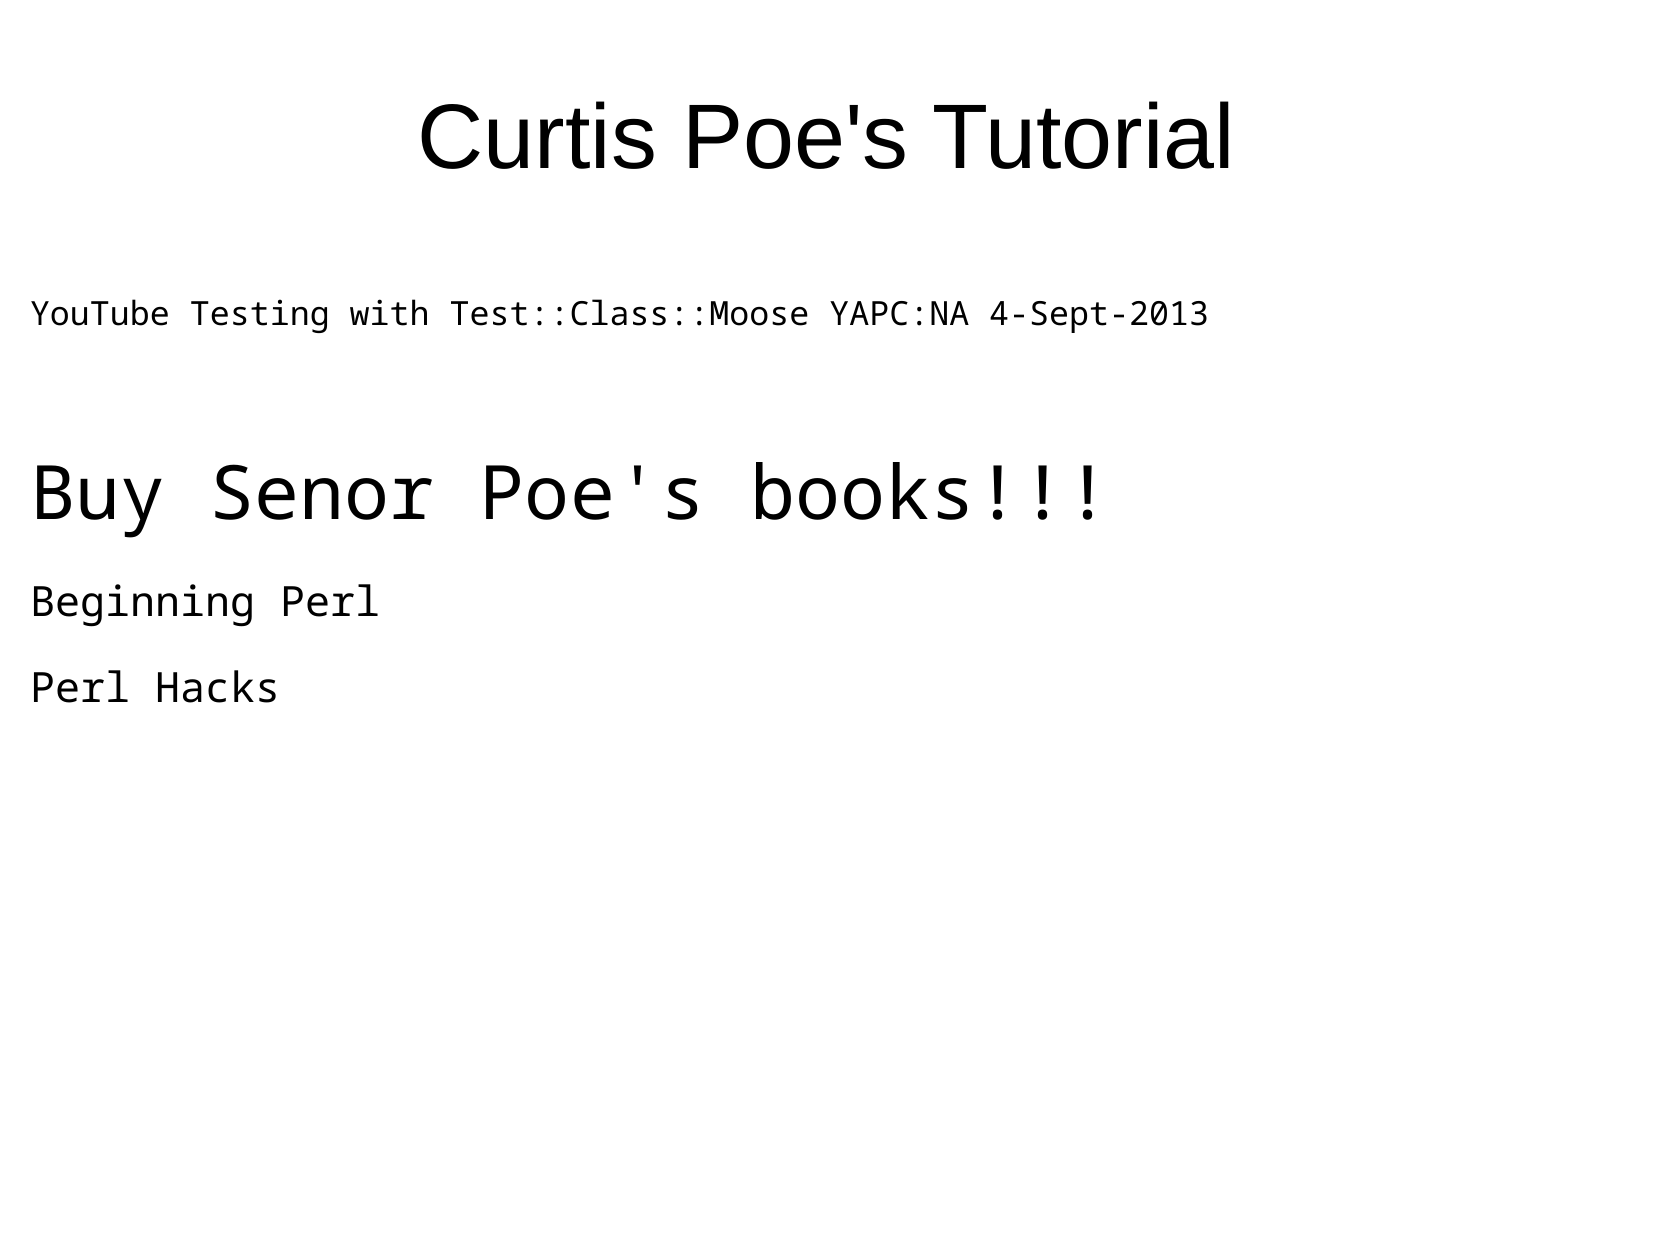

# Curtis Poe's Tutorial
YouTube Testing with Test::Class::Moose YAPC:NA 4-Sept-2013
Buy Senor Poe's books!!!
Beginning Perl
Perl Hacks